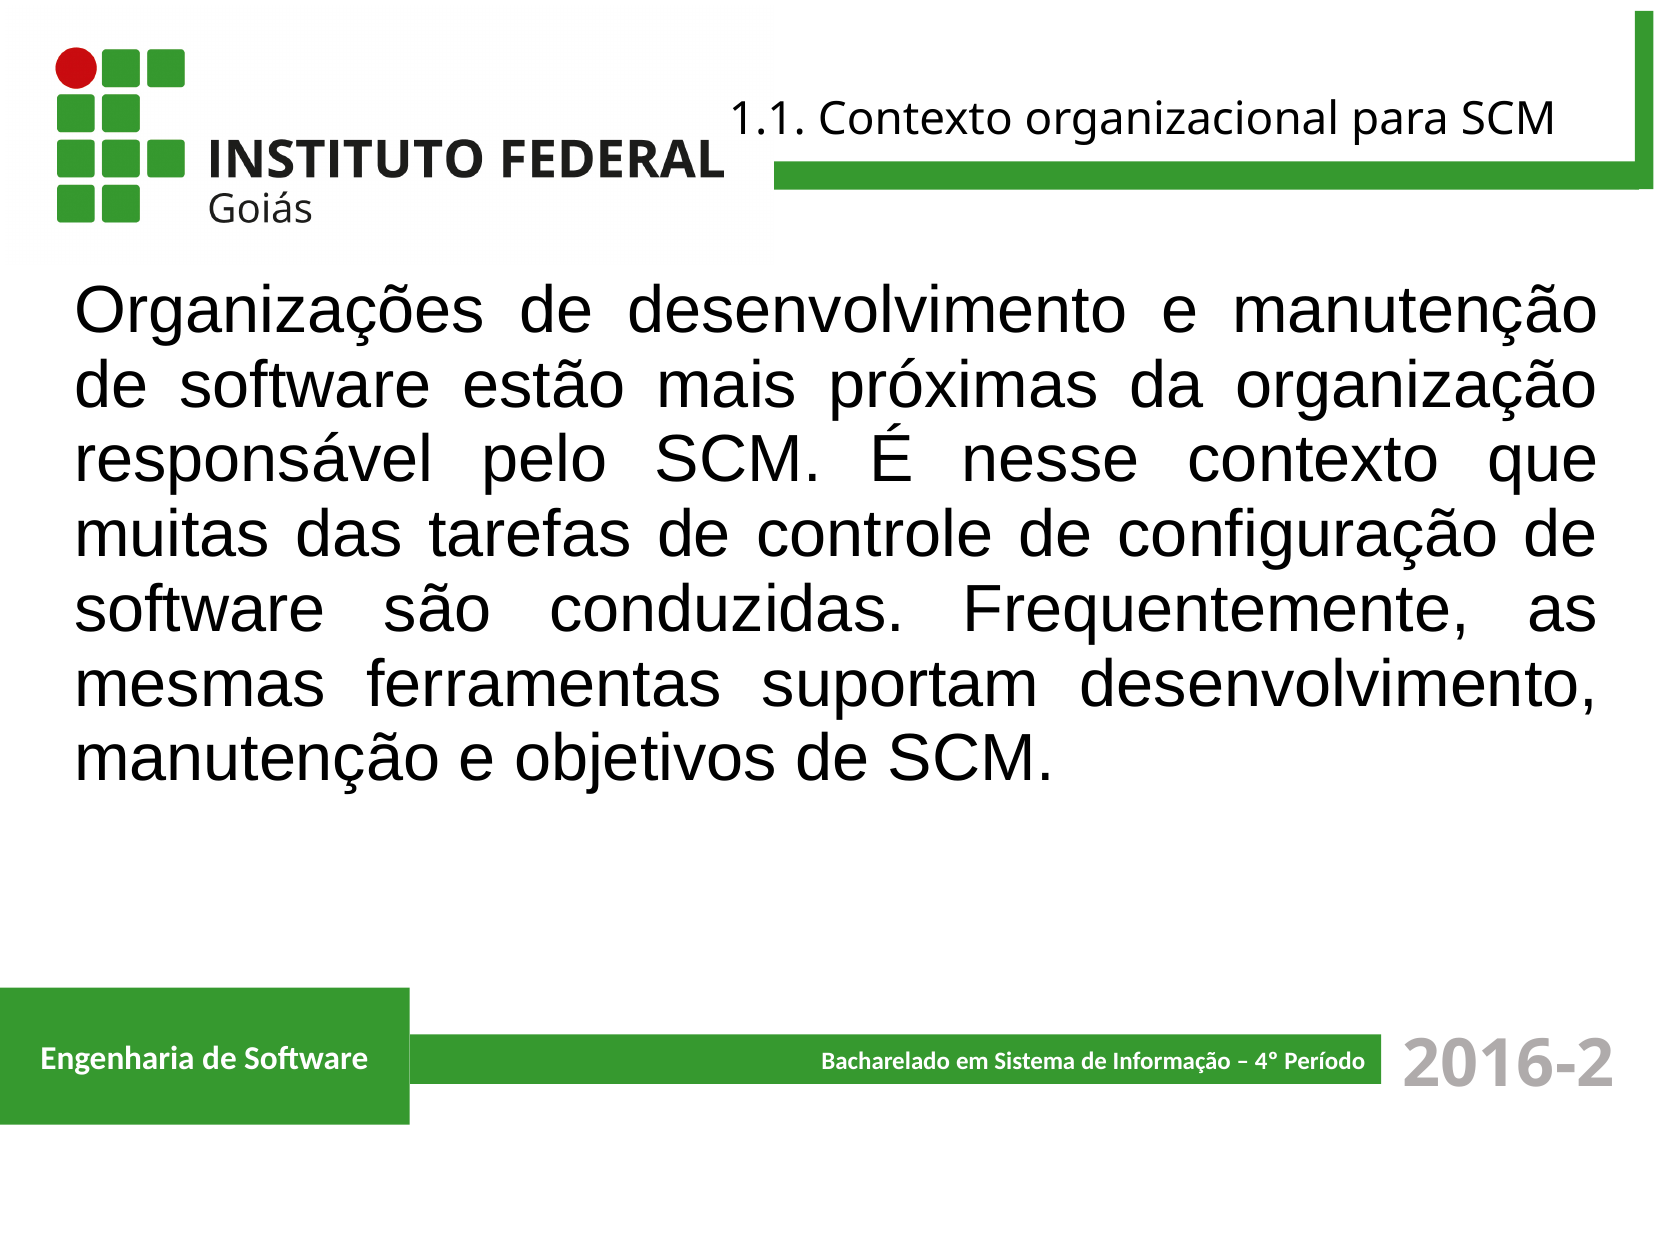

1.1. Contexto organizacional para SCM
Organizações de desenvolvimento e manutenção de software estão mais próximas da organização responsável pelo SCM. É nesse contexto que muitas das tarefas de controle de configuração de software são conduzidas. Frequentemente, as mesmas ferramentas suportam desenvolvimento, manutenção e objetivos de SCM.
Engenharia de Software
2016-2
Bacharelado em Sistema de Informação – 4º Período